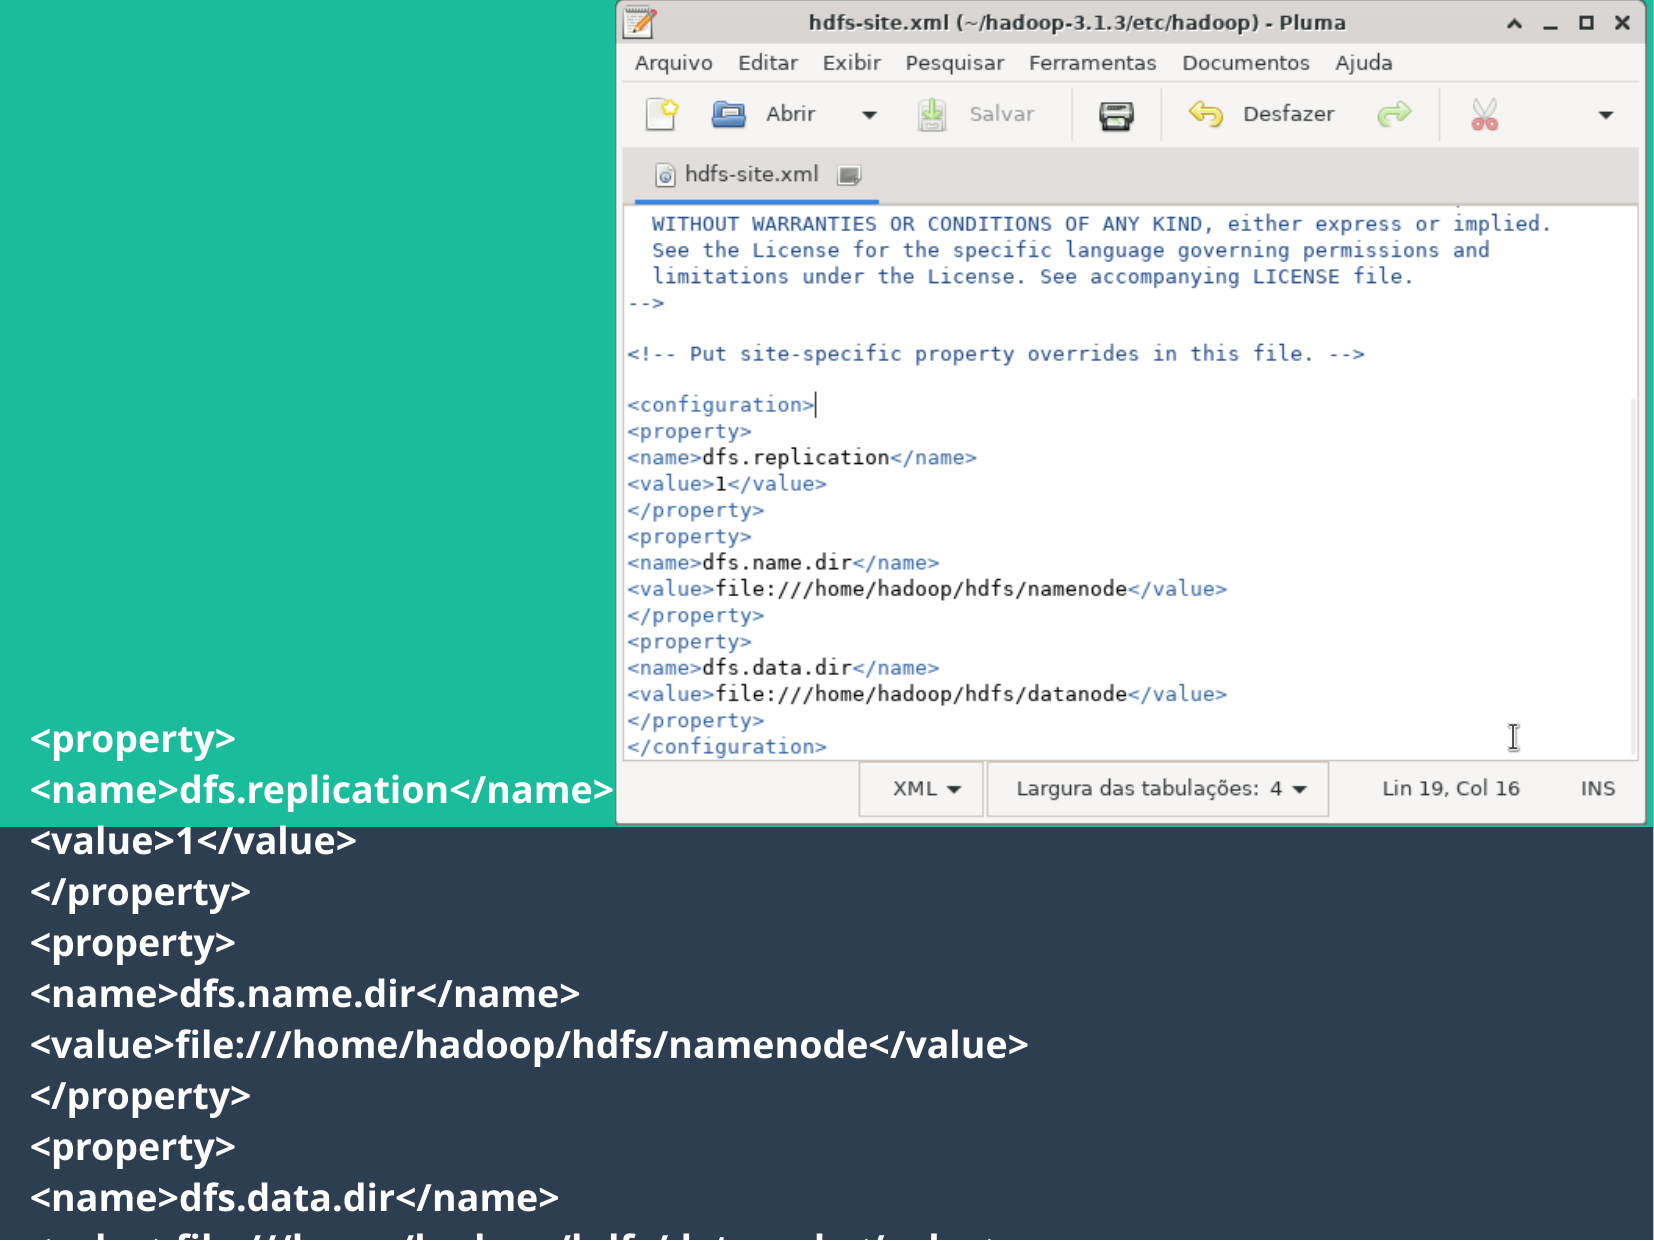

<property>
<name>dfs.replication</name>
<value>1</value>
</property>
<property>
<name>dfs.name.dir</name>
<value>file:///home/hadoop/hdfs/namenode</value>
</property>
<property>
<name>dfs.data.dir</name>
<value>file:///home/hadoop/hdfs/datanode</value>
</property>